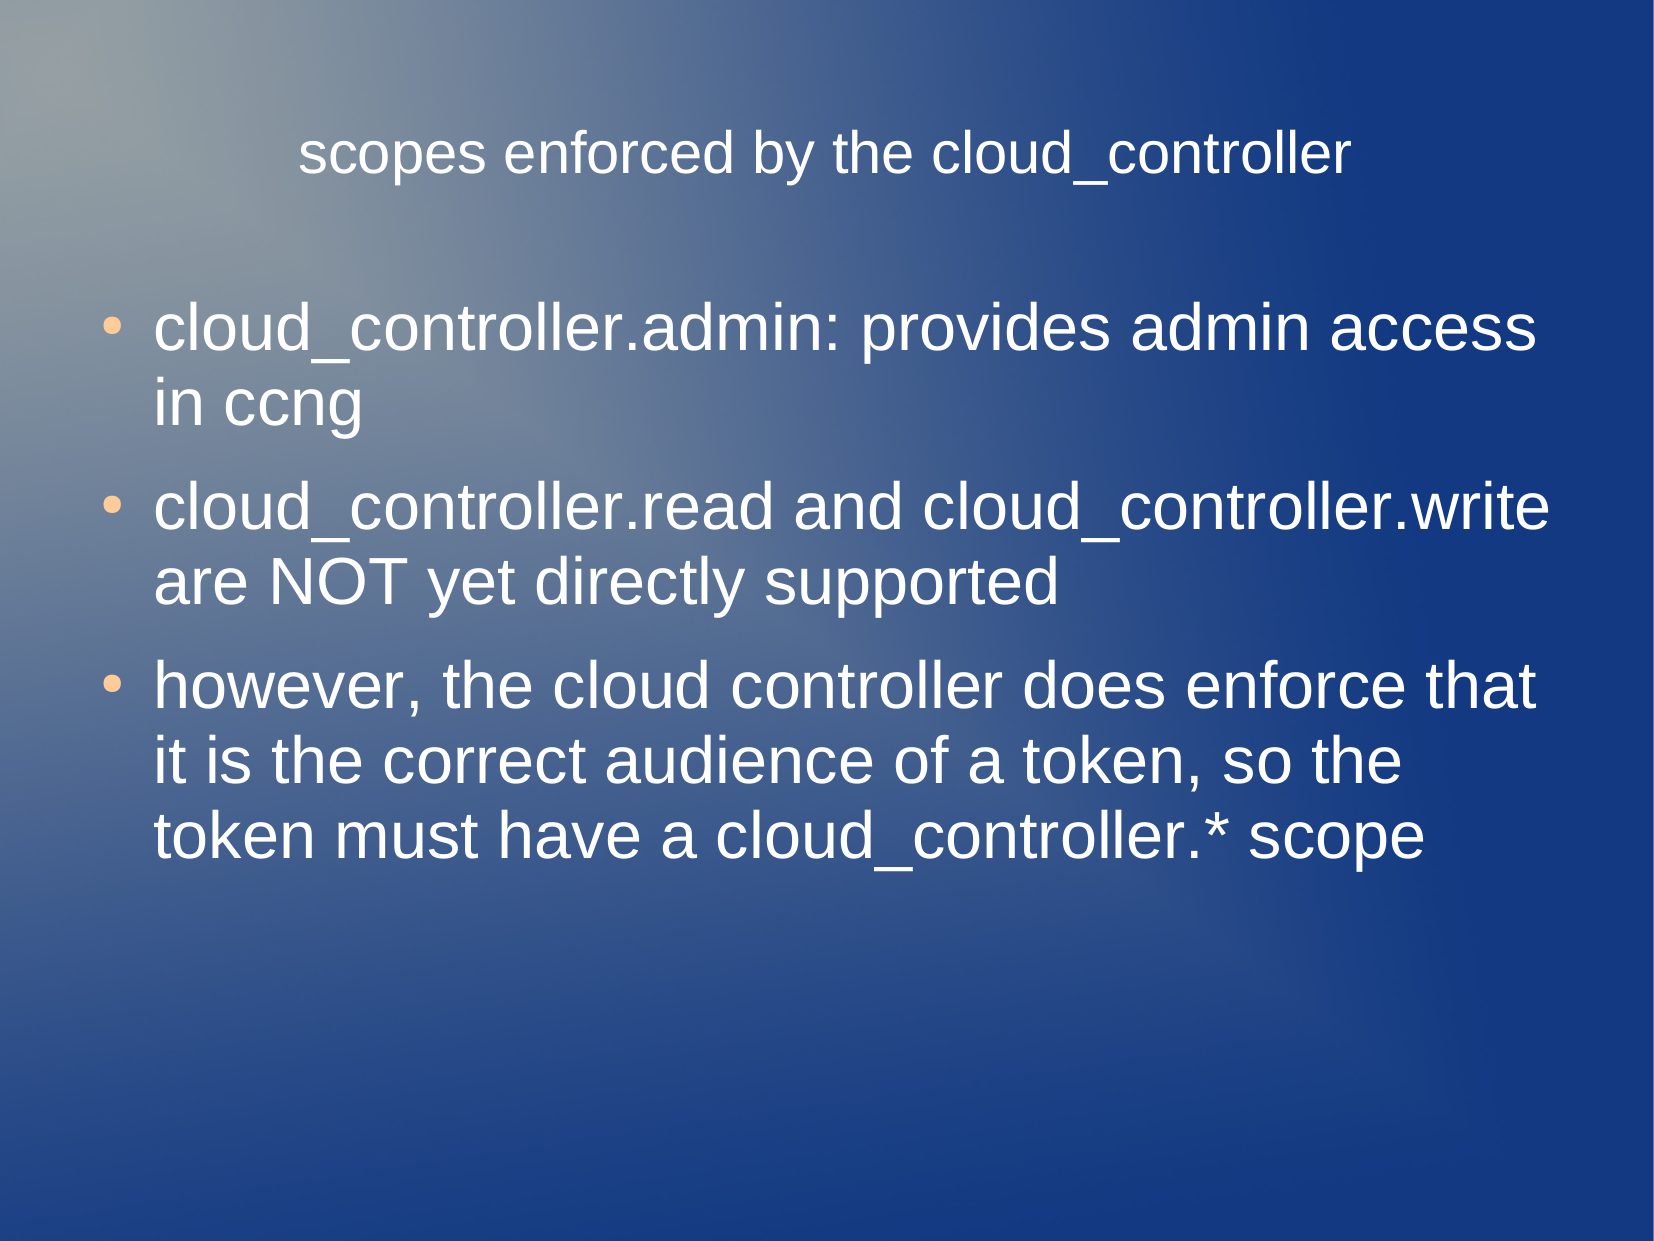

# scopes enforced by the cloud_controller
cloud_controller.admin: provides admin access in ccng
cloud_controller.read and cloud_controller.write are NOT yet directly supported
however, the cloud controller does enforce that it is the correct audience of a token, so the token must have a cloud_controller.* scope